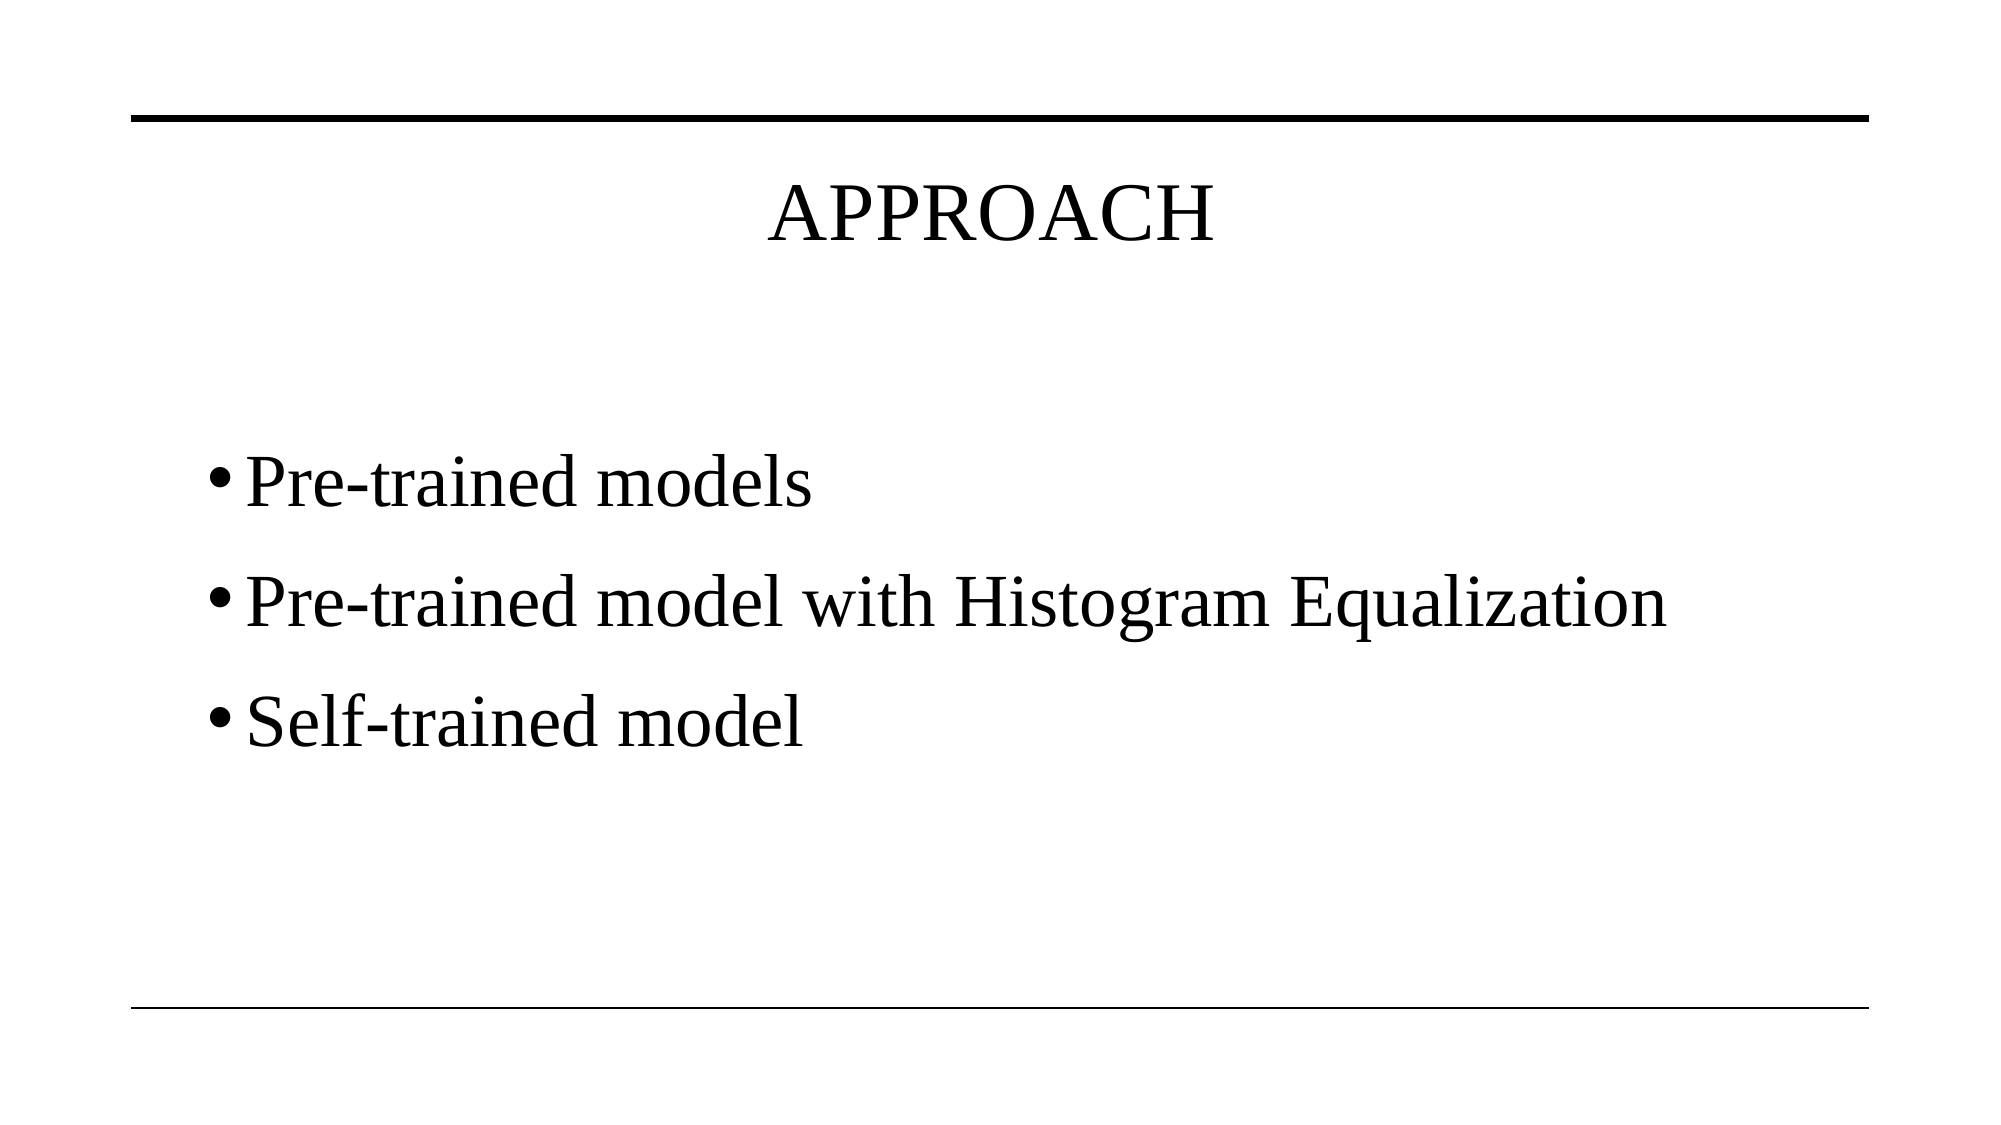

# Approach
Pre-trained models
Pre-trained model with Histogram Equalization
Self-trained model